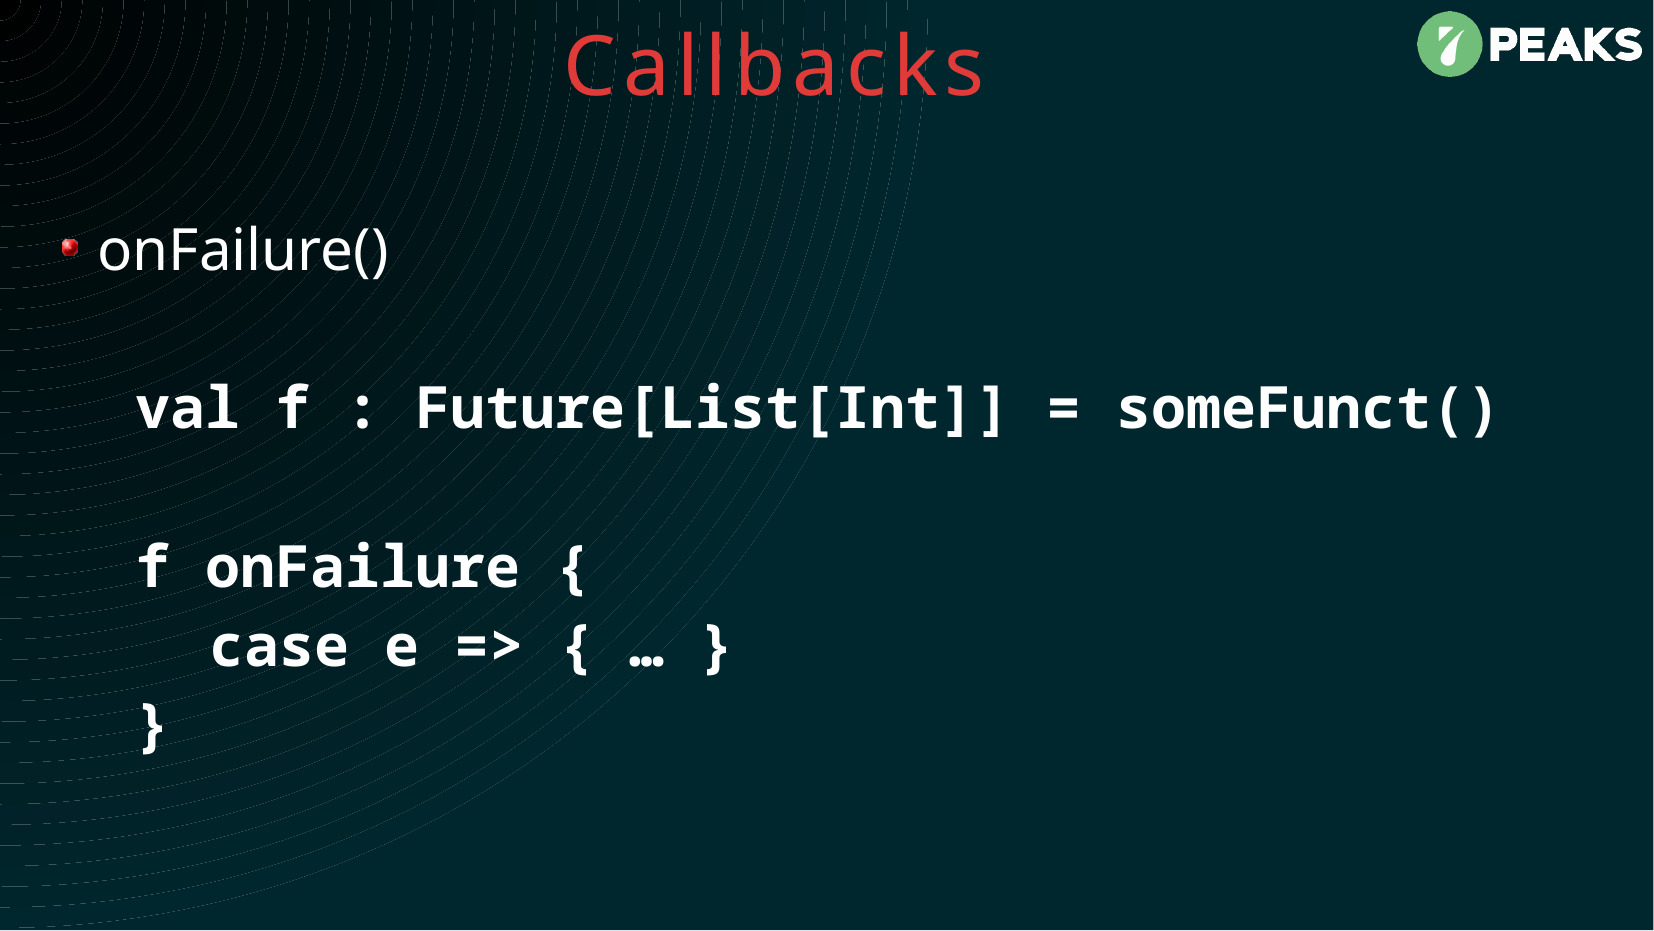

Callbacks
onFailure()
	val f : Future[List[Int]] = someFunct()
	f onFailure {
		case e => { … }
	}